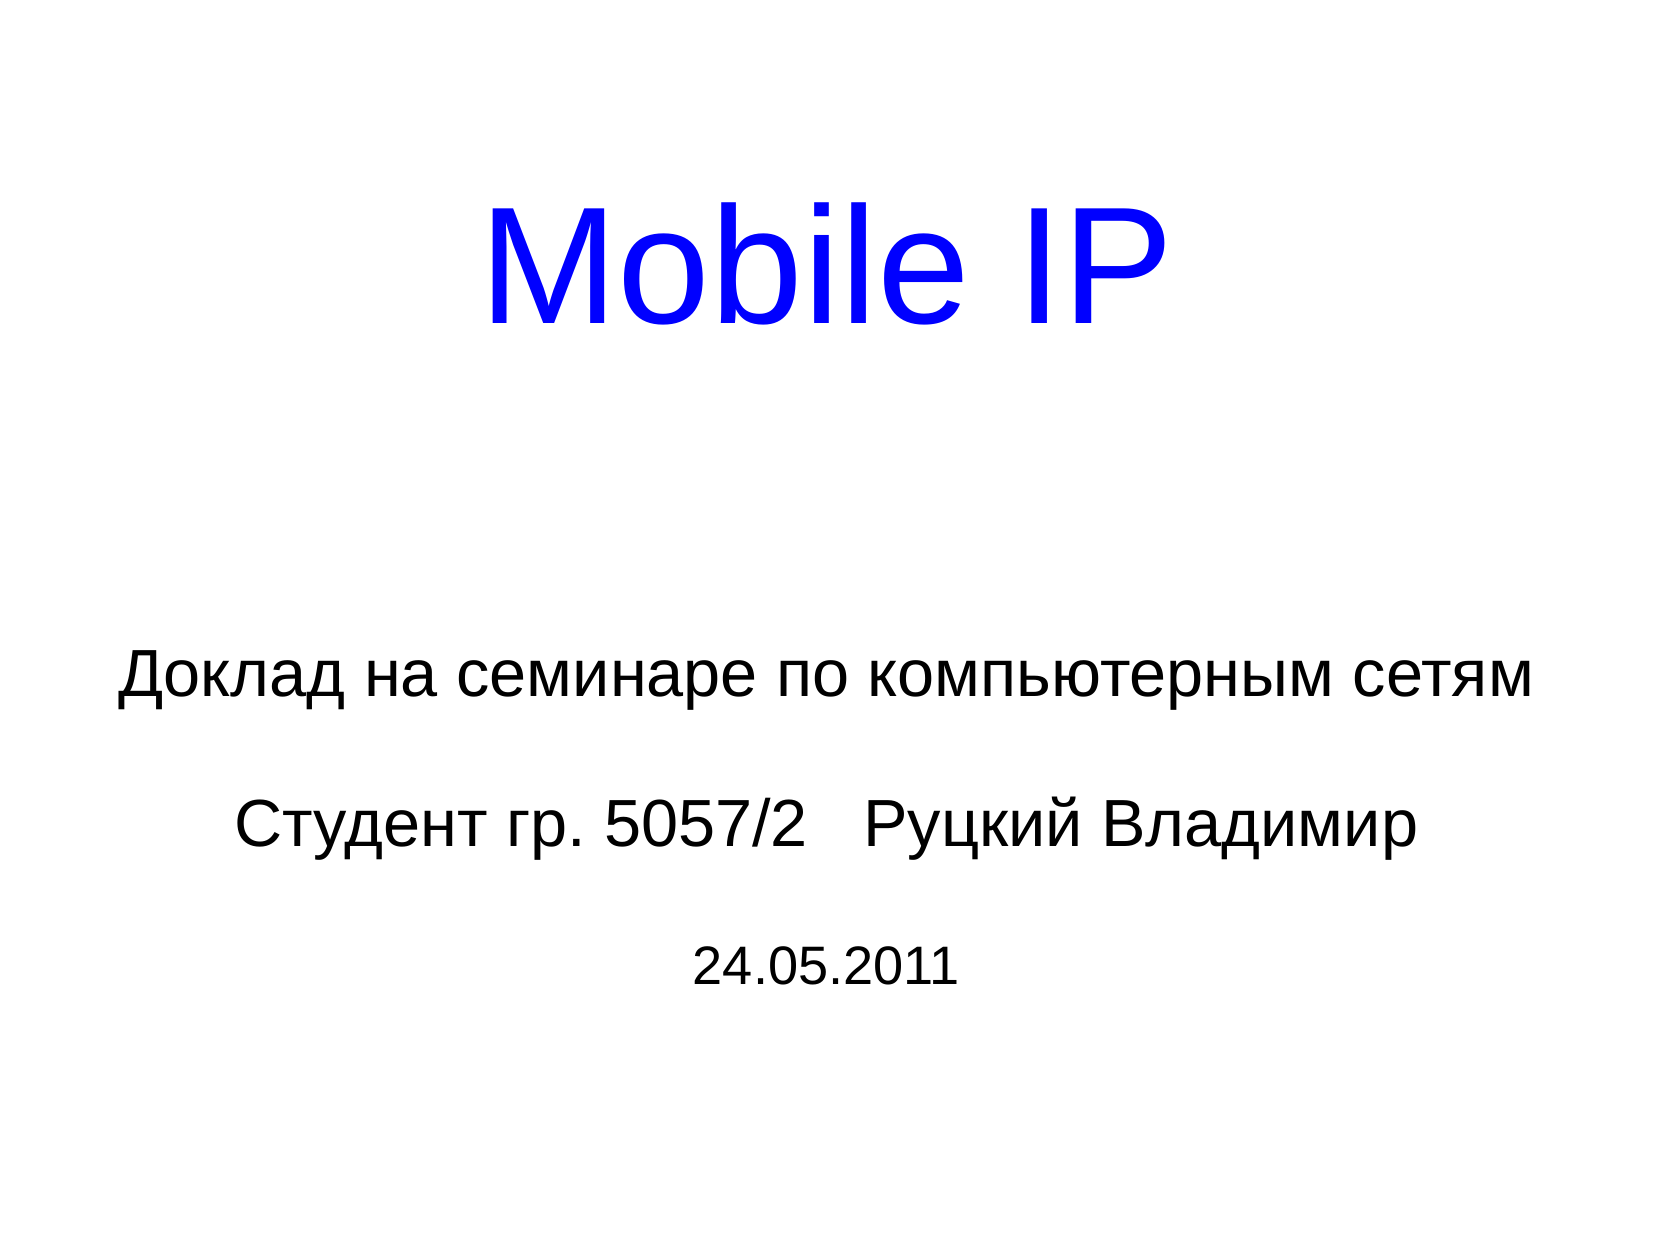

Mobile IP
# Доклад на семинаре по компьютерным сетям
Студент гр. 5057/2 Руцкий Владимир
24.05.2011